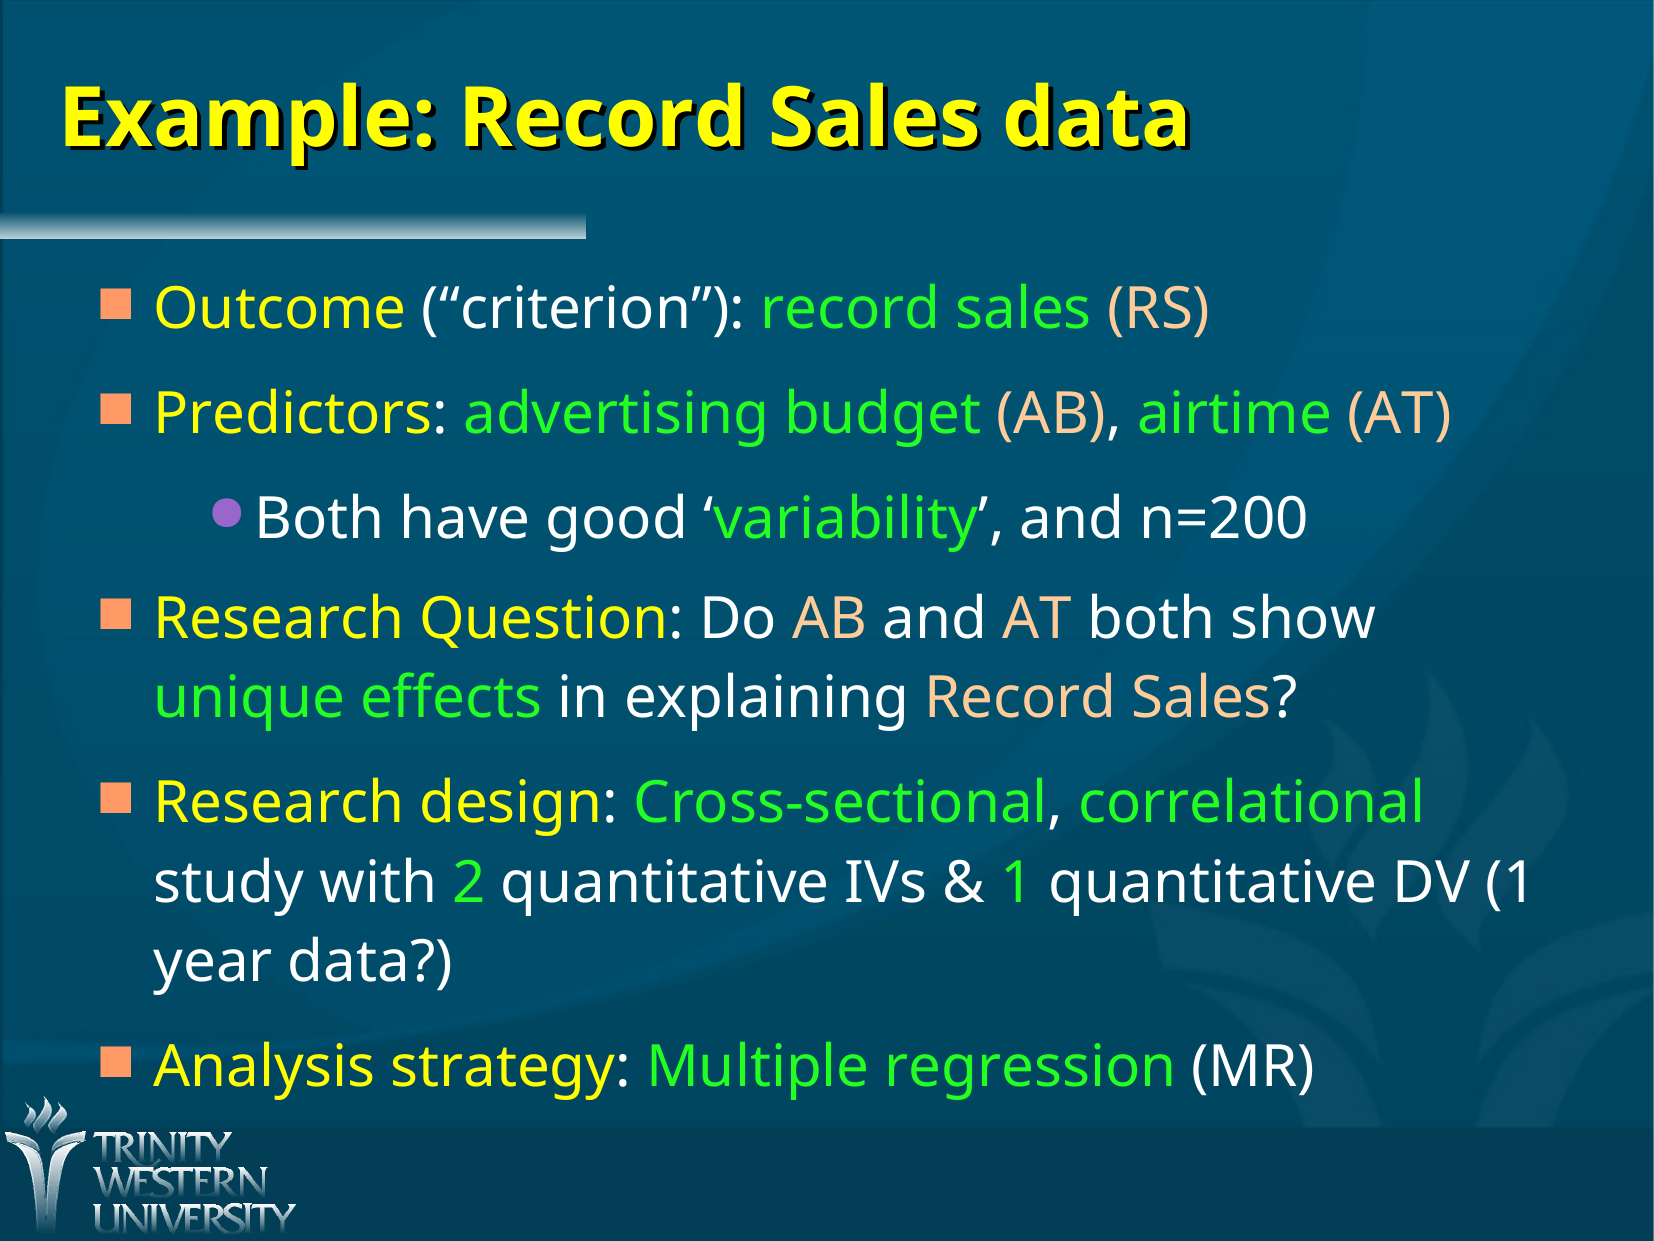

# Example: Record Sales data
Outcome (“criterion”): record sales (RS)
Predictors: advertising budget (AB), airtime (AT)
Both have good ‘variability’, and n=200
Research Question: Do AB and AT both show unique effects in explaining Record Sales?
Research design: Cross-sectional, correlational study with 2 quantitative IVs & 1 quantitative DV (1 year data?)
Analysis strategy: Multiple regression (MR)